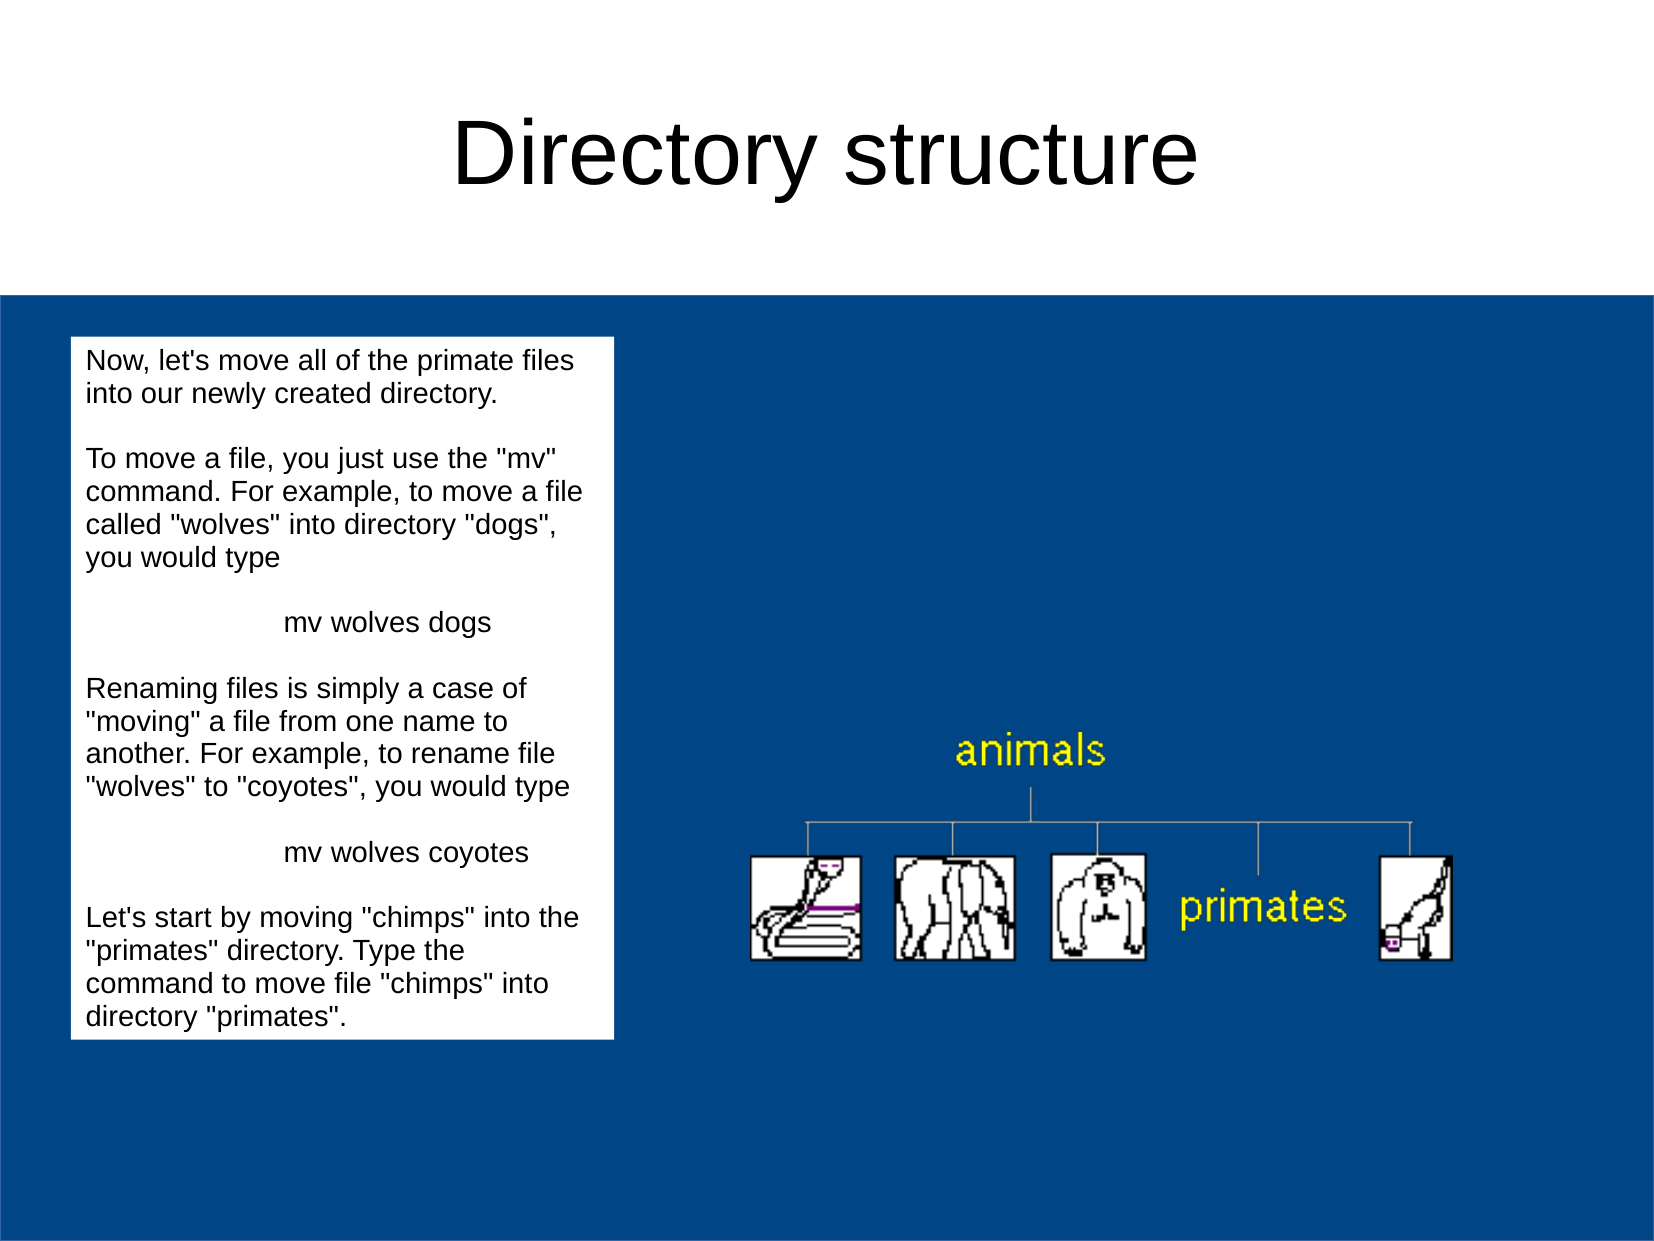

# Directory structure
Now, let's move all of the primate files into our newly created directory.
To move a file, you just use the "mv" command. For example, to move a file called "wolves" into directory "dogs", you would type
 mv wolves dogs
Renaming files is simply a case of "moving" a file from one name to another. For example, to rename file "wolves" to "coyotes", you would type
 mv wolves coyotes
Let's start by moving "chimps" into the "primates" directory. Type the command to move file "chimps" into directory "primates".